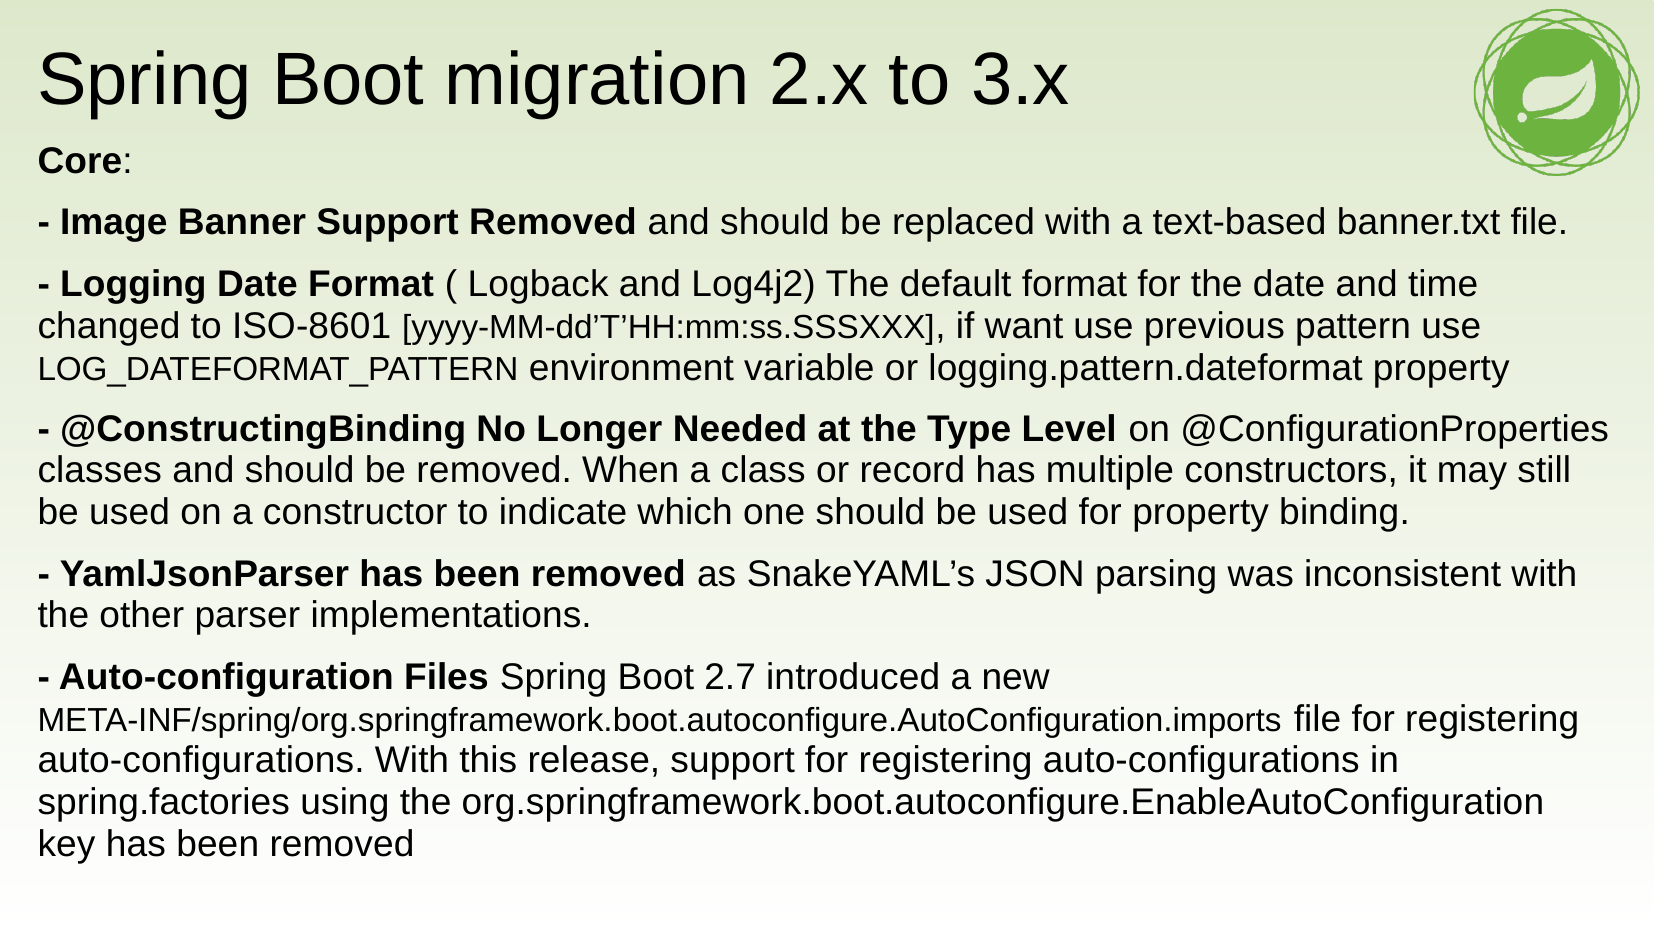

# Spring Boot migration 2.x to 3.x
Core:
- Image Banner Support Removed and should be replaced with a text-based banner.txt file.
- Logging Date Format ( Logback and Log4j2) The default format for the date and time changed to ISO-8601 [yyyy-MM-dd’T’HH:mm:ss.SSSXXX], if want use previous pattern use LOG_DATEFORMAT_PATTERN environment variable or logging.pattern.dateformat property
- @ConstructingBinding No Longer Needed at the Type Level on @ConfigurationProperties classes and should be removed. When a class or record has multiple constructors, it may still be used on a constructor to indicate which one should be used for property binding.
- YamlJsonParser has been removed as SnakeYAML’s JSON parsing was inconsistent with the other parser implementations.
- Auto-configuration Files Spring Boot 2.7 introduced a new META-INF/spring/org.springframework.boot.autoconfigure.AutoConfiguration.imports file for registering auto-configurations. With this release, support for registering auto-configurations in spring.factories using the org.springframework.boot.autoconfigure.EnableAutoConfiguration key has been removed